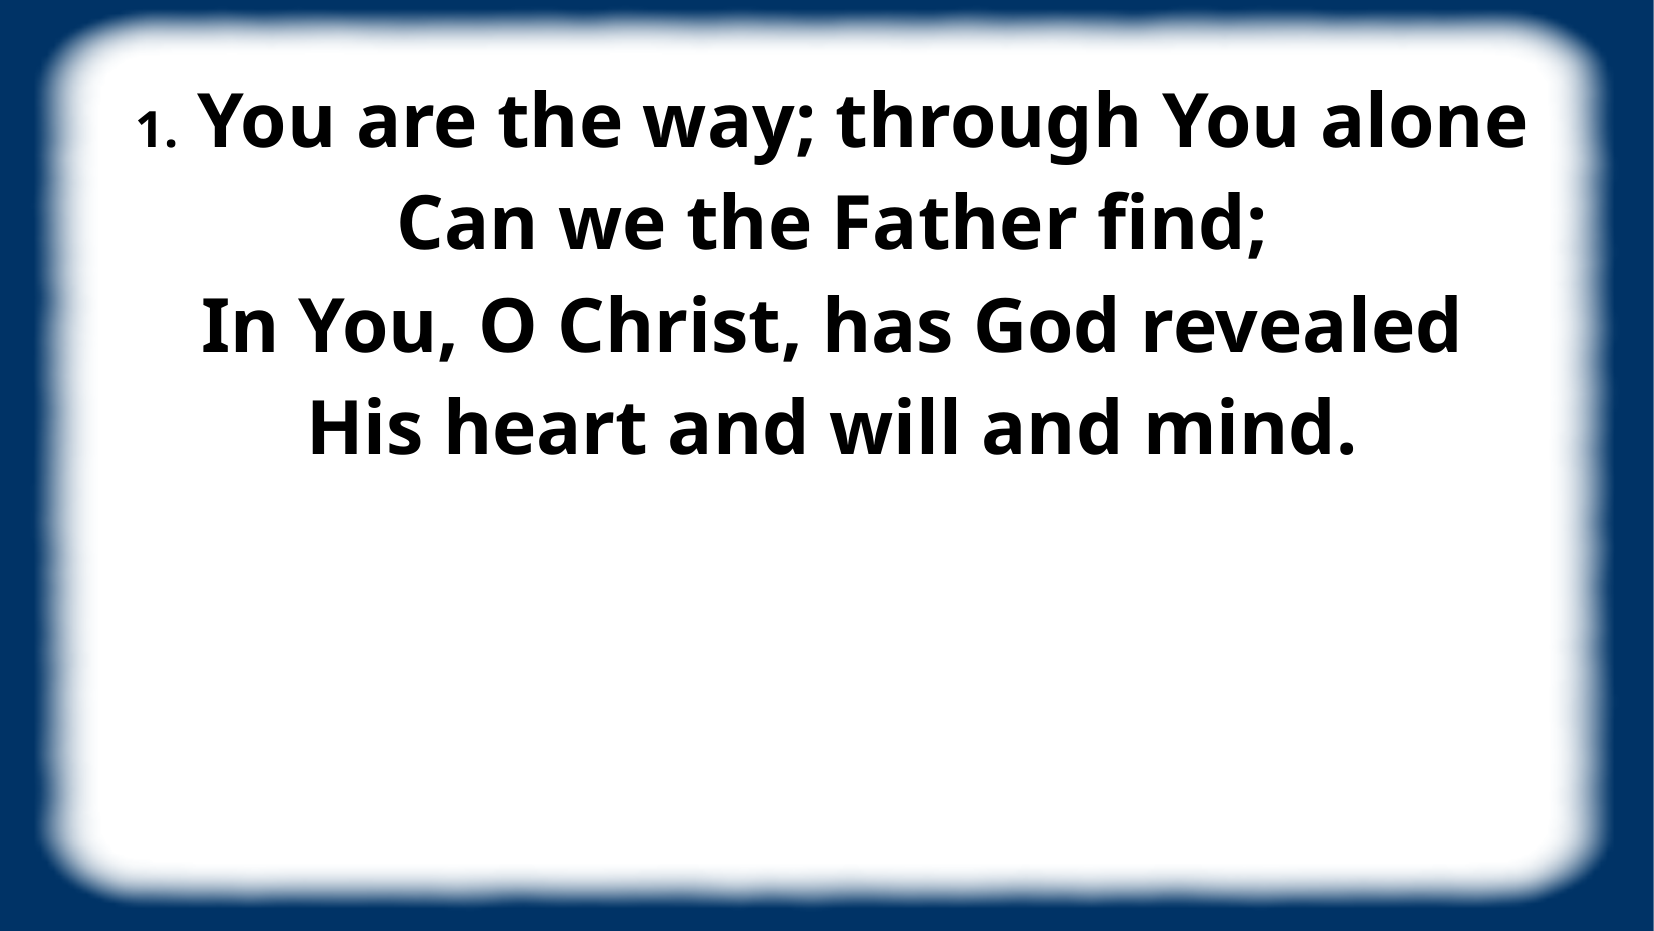

1. You are the way; through You alone
Can we the Father find;
In You, O Christ, has God revealed
His heart and will and mind.